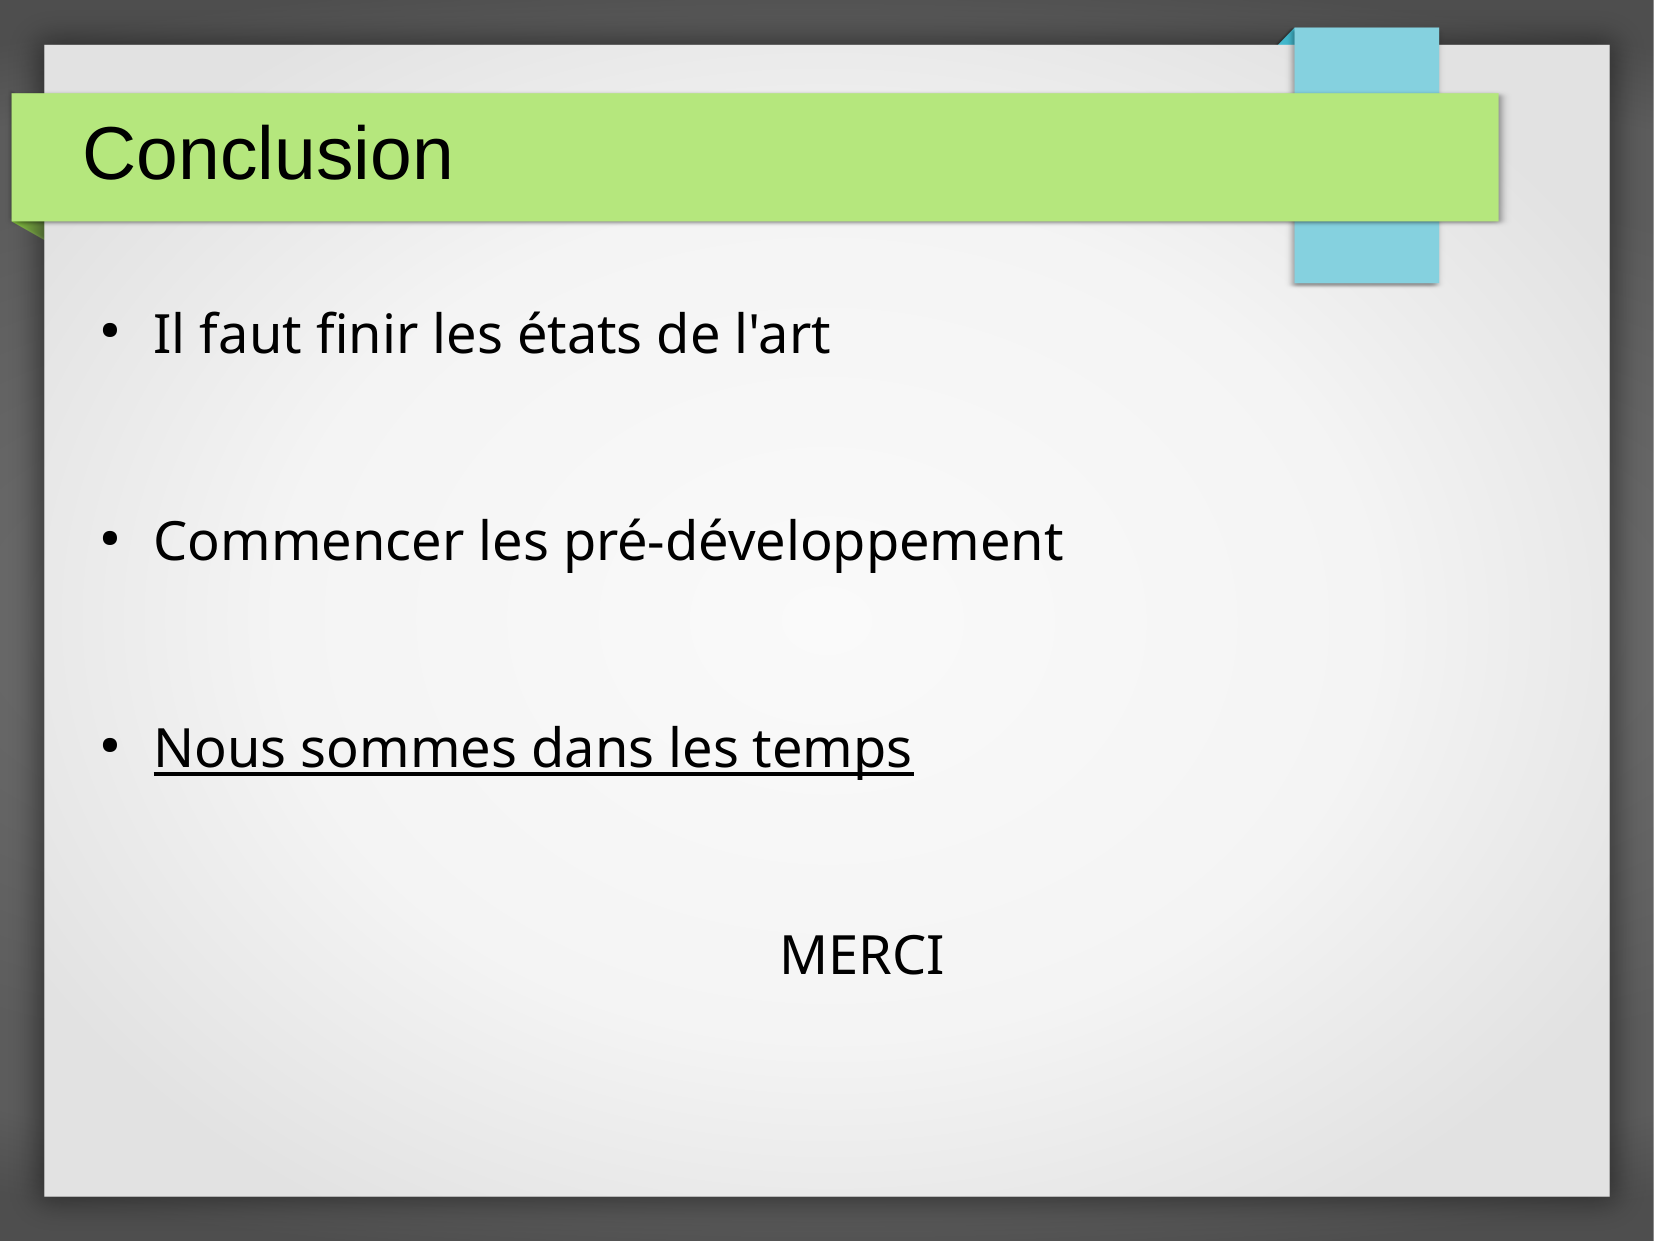

# Conclusion
Il faut finir les états de l'art
Commencer les pré-développement
Nous sommes dans les temps
MERCI